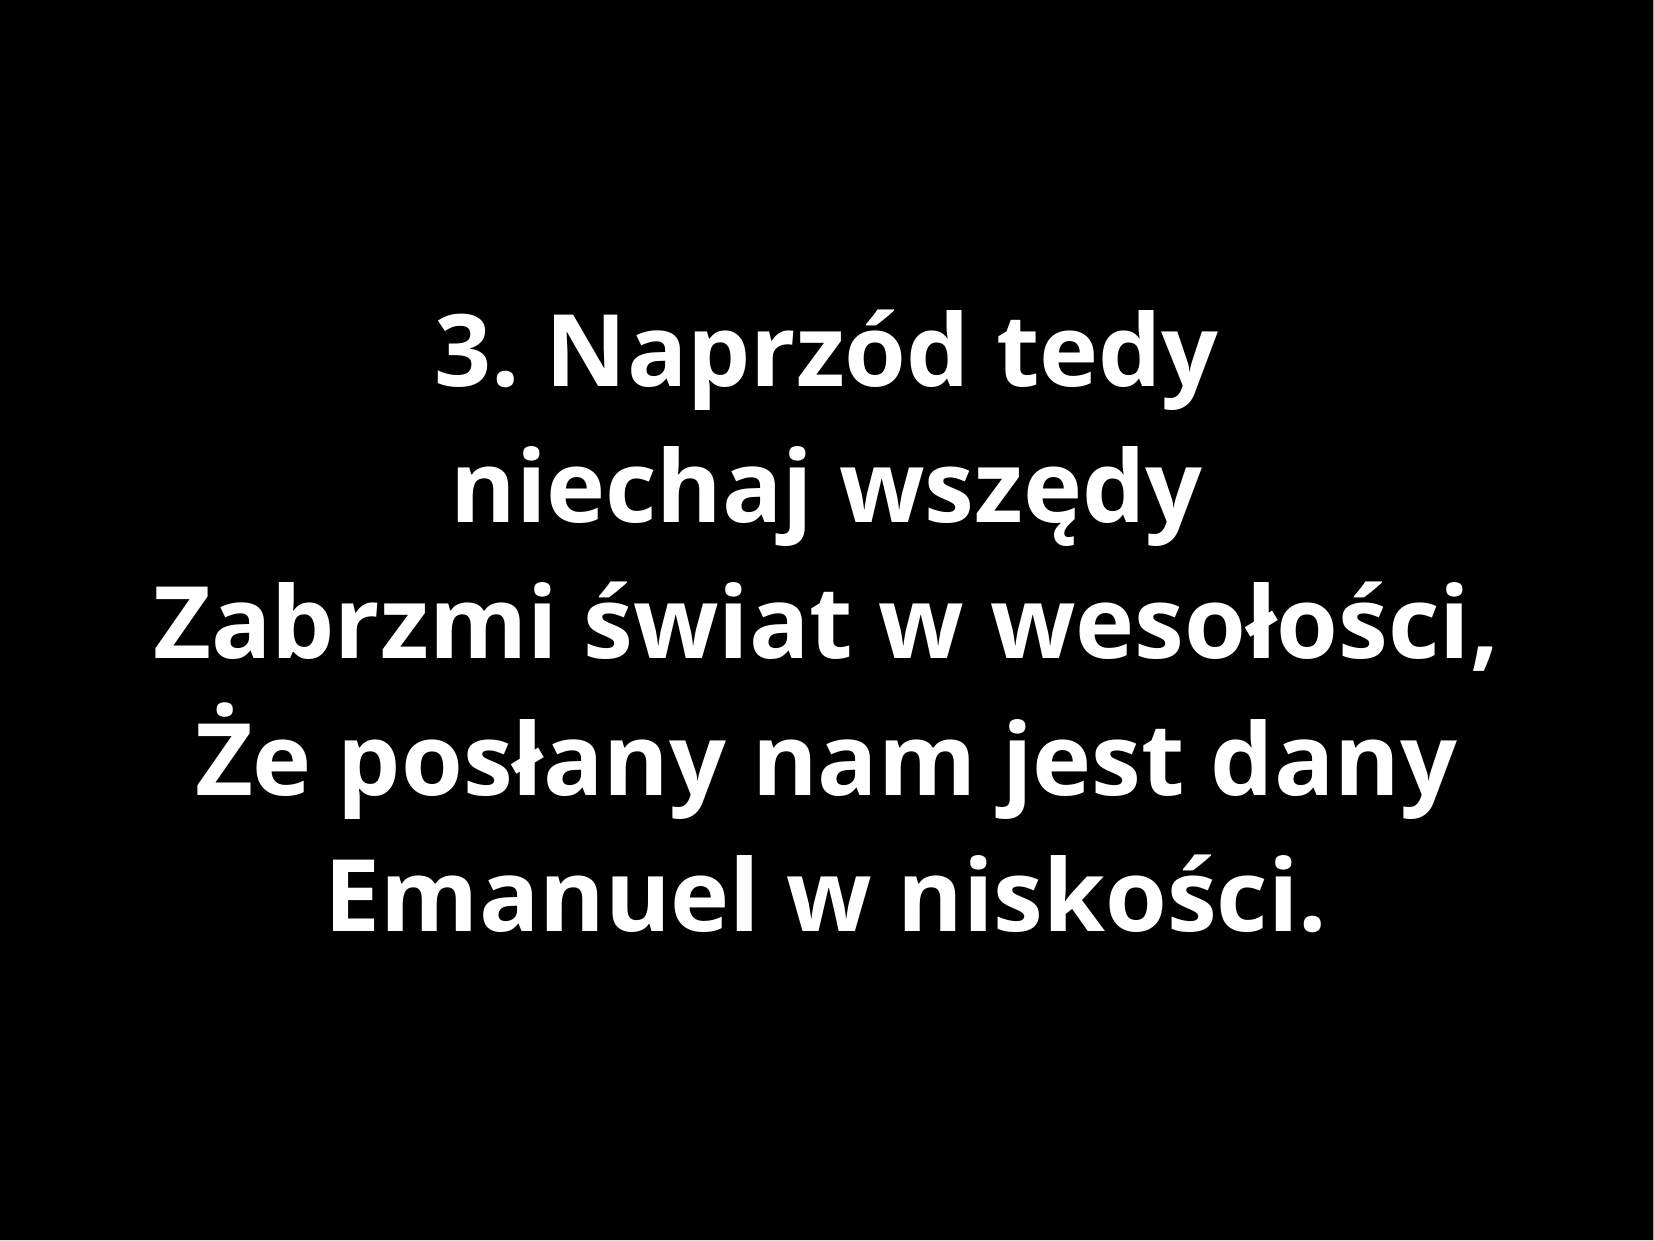

# 3. Naprzód tedy niechaj wszędy Zabrzmi świat w wesołości, Że posłany nam jest dany Emanuel w niskości.